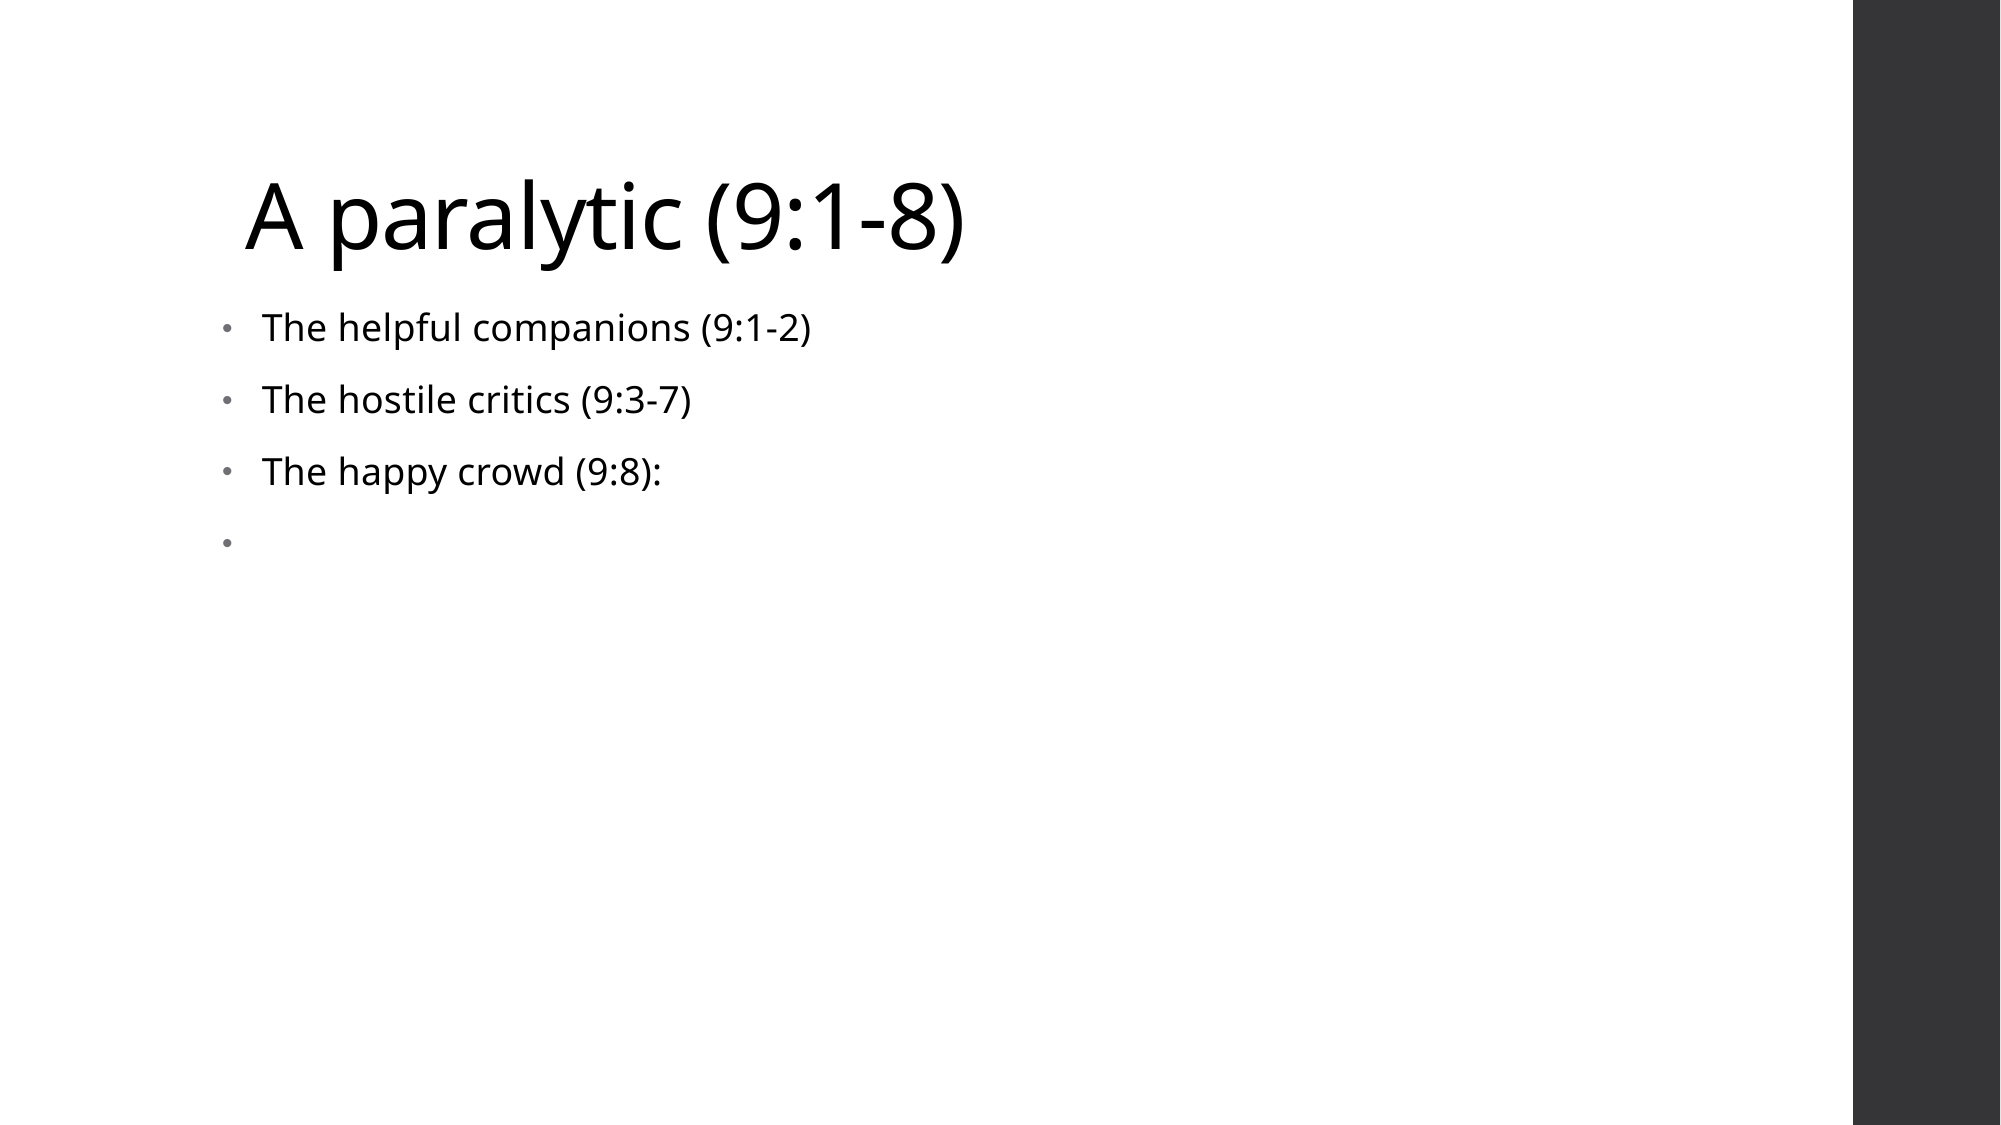

# A paralytic (9:1-8)
 The helpful companions (9:1-2)
 The hostile critics (9:3-7)
 The happy crowd (9:8):